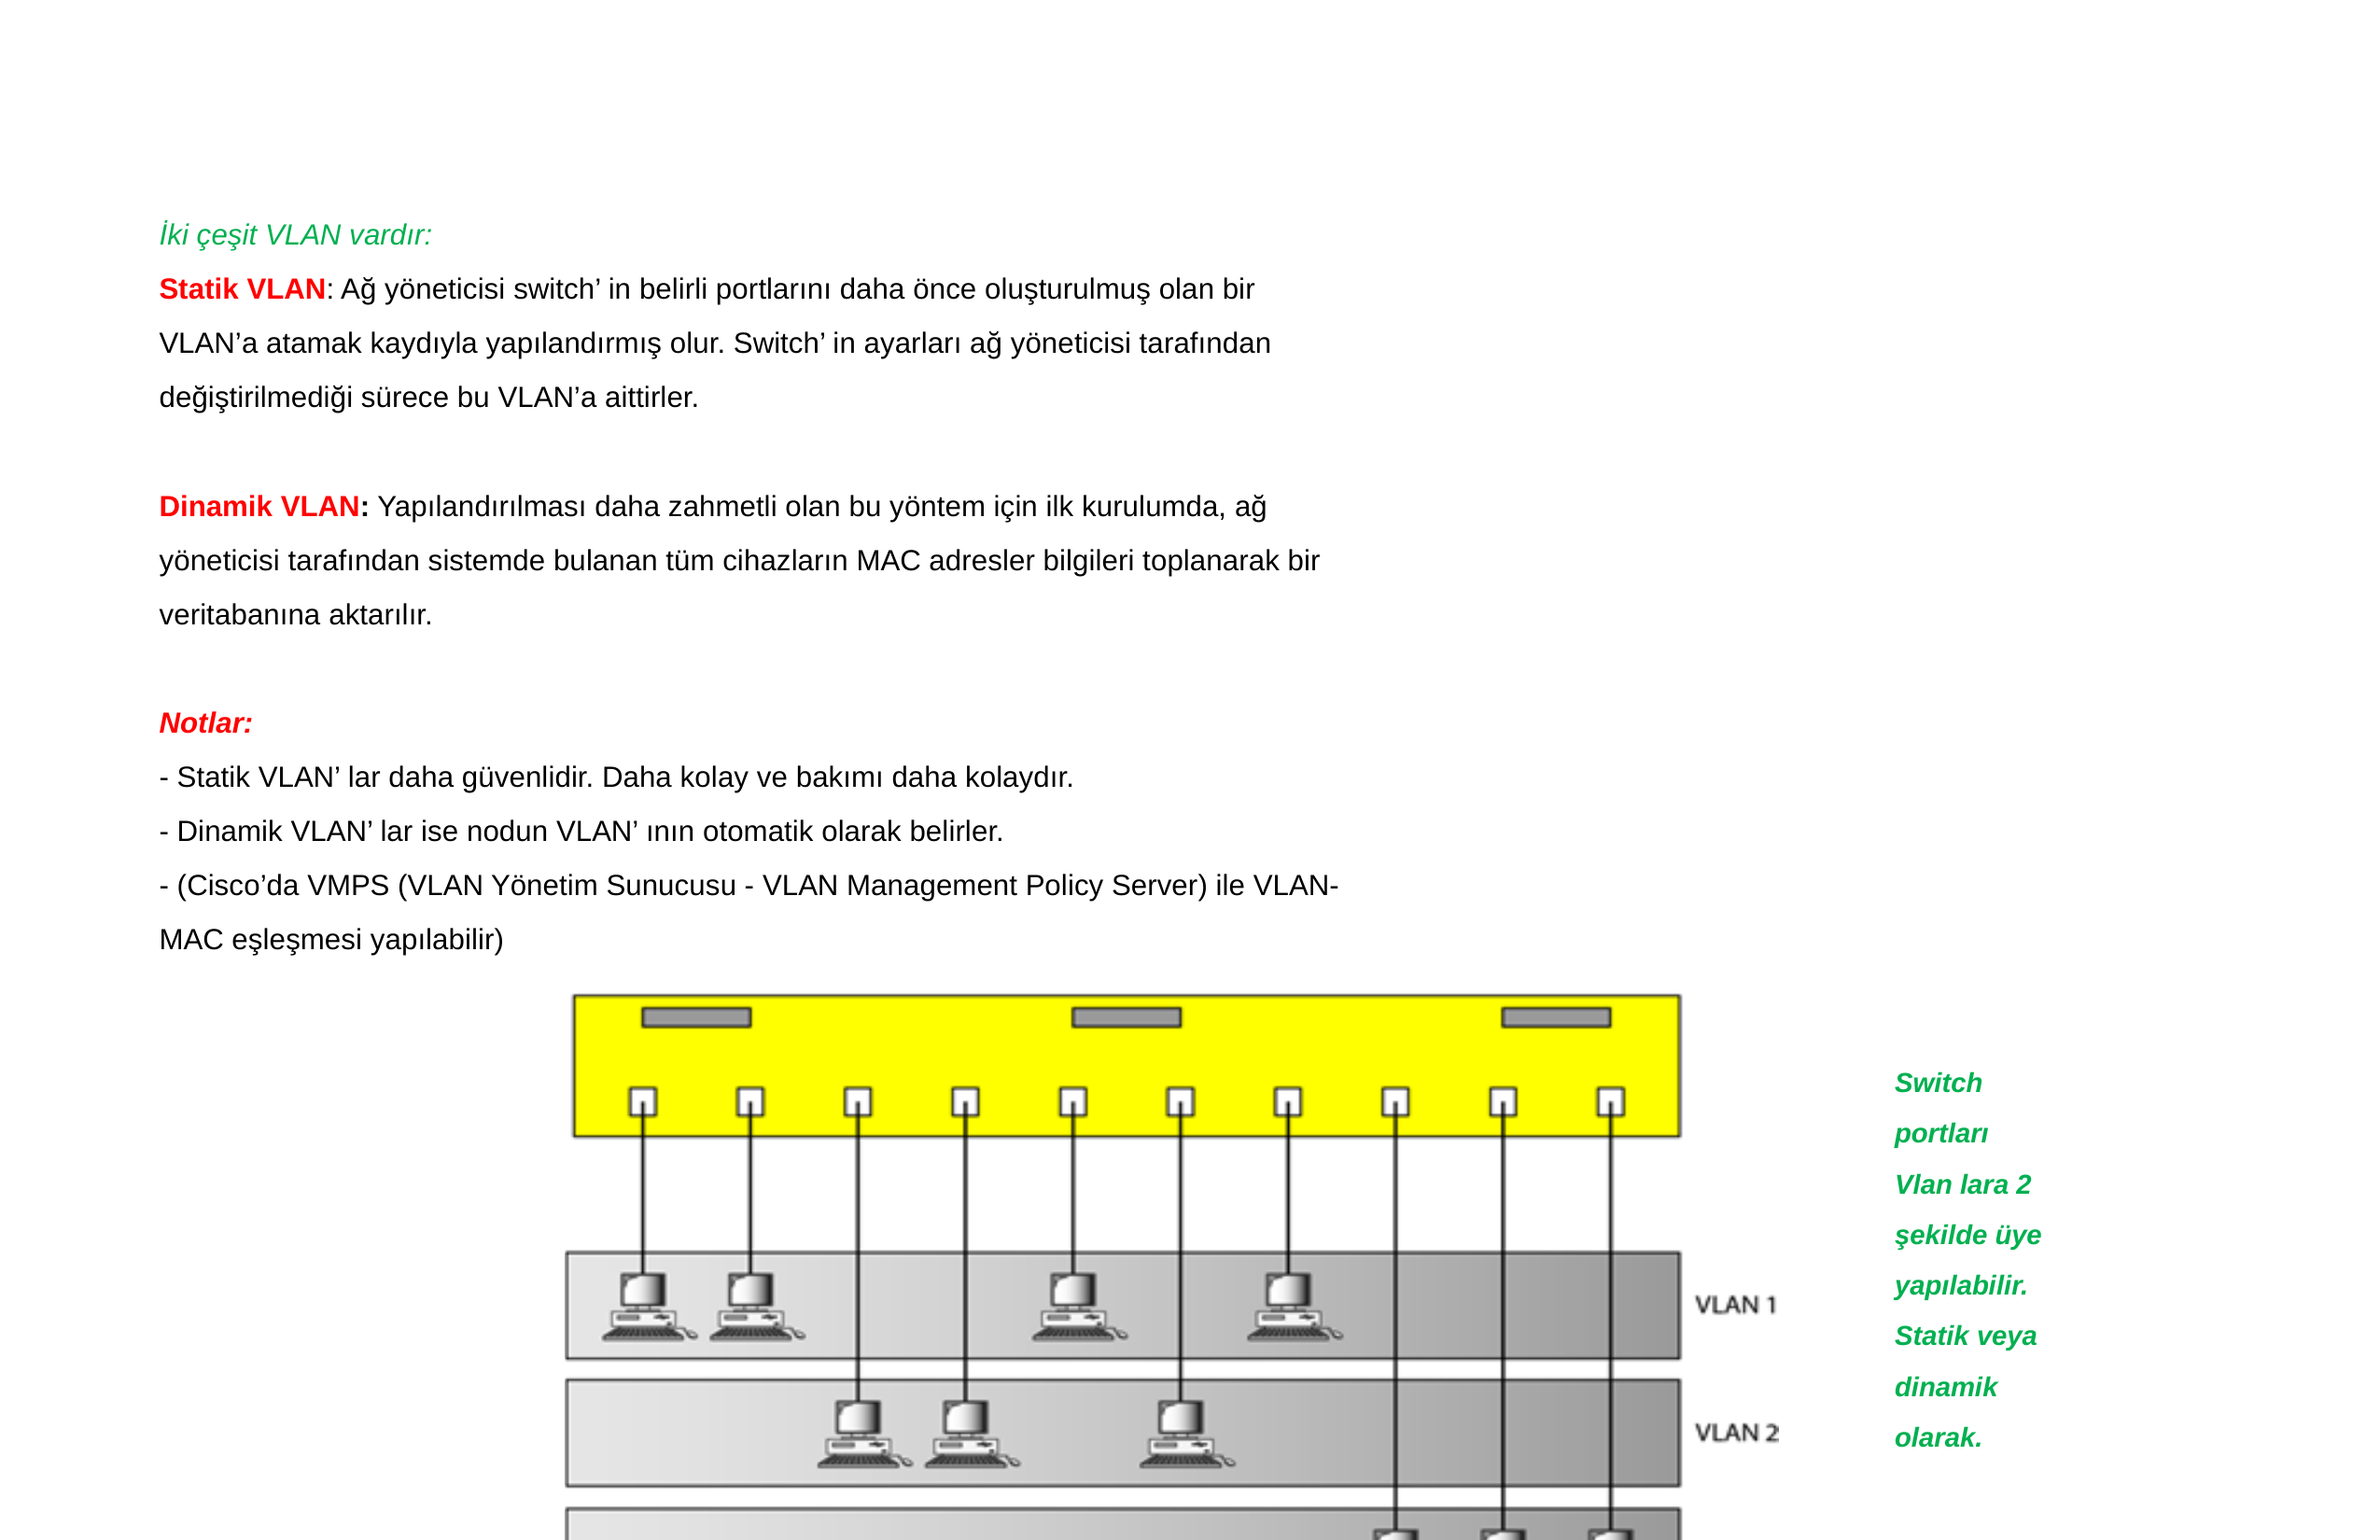

İki çeşit VLAN vardır:
Statik VLAN: Ağ yöneticisi switch’ in belirli portlarını daha önce oluşturulmuş olan bir
VLAN’a atamak kaydıyla yapılandırmış olur. Switch’ in ayarları ağ yöneticisi tarafından
değiştirilmediği sürece bu VLAN’a aittirler.
Dinamik VLAN: Yapılandırılması daha zahmetli olan bu yöntem için ilk kurulumda, ağ
yöneticisi tarafından sistemde bulanan tüm cihazların MAC adresler bilgileri toplanarak bir
veritabanına aktarılır.
Notlar:
- Statik VLAN’ lar daha güvenlidir. Daha kolay ve bakımı daha kolaydır.
- Dinamik VLAN’ lar ise nodun VLAN’ ının otomatik olarak belirler.
- (Cisco’da VMPS (VLAN Yönetim Sunucusu - VLAN Management Policy Server) ile VLAN-
MAC eşleşmesi yapılabilir)
Switch
portları
Vlan lara 2
şekilde üye
yapılabilir.
Statik veya
dinamik
olarak.
Gizli, (c) 2011